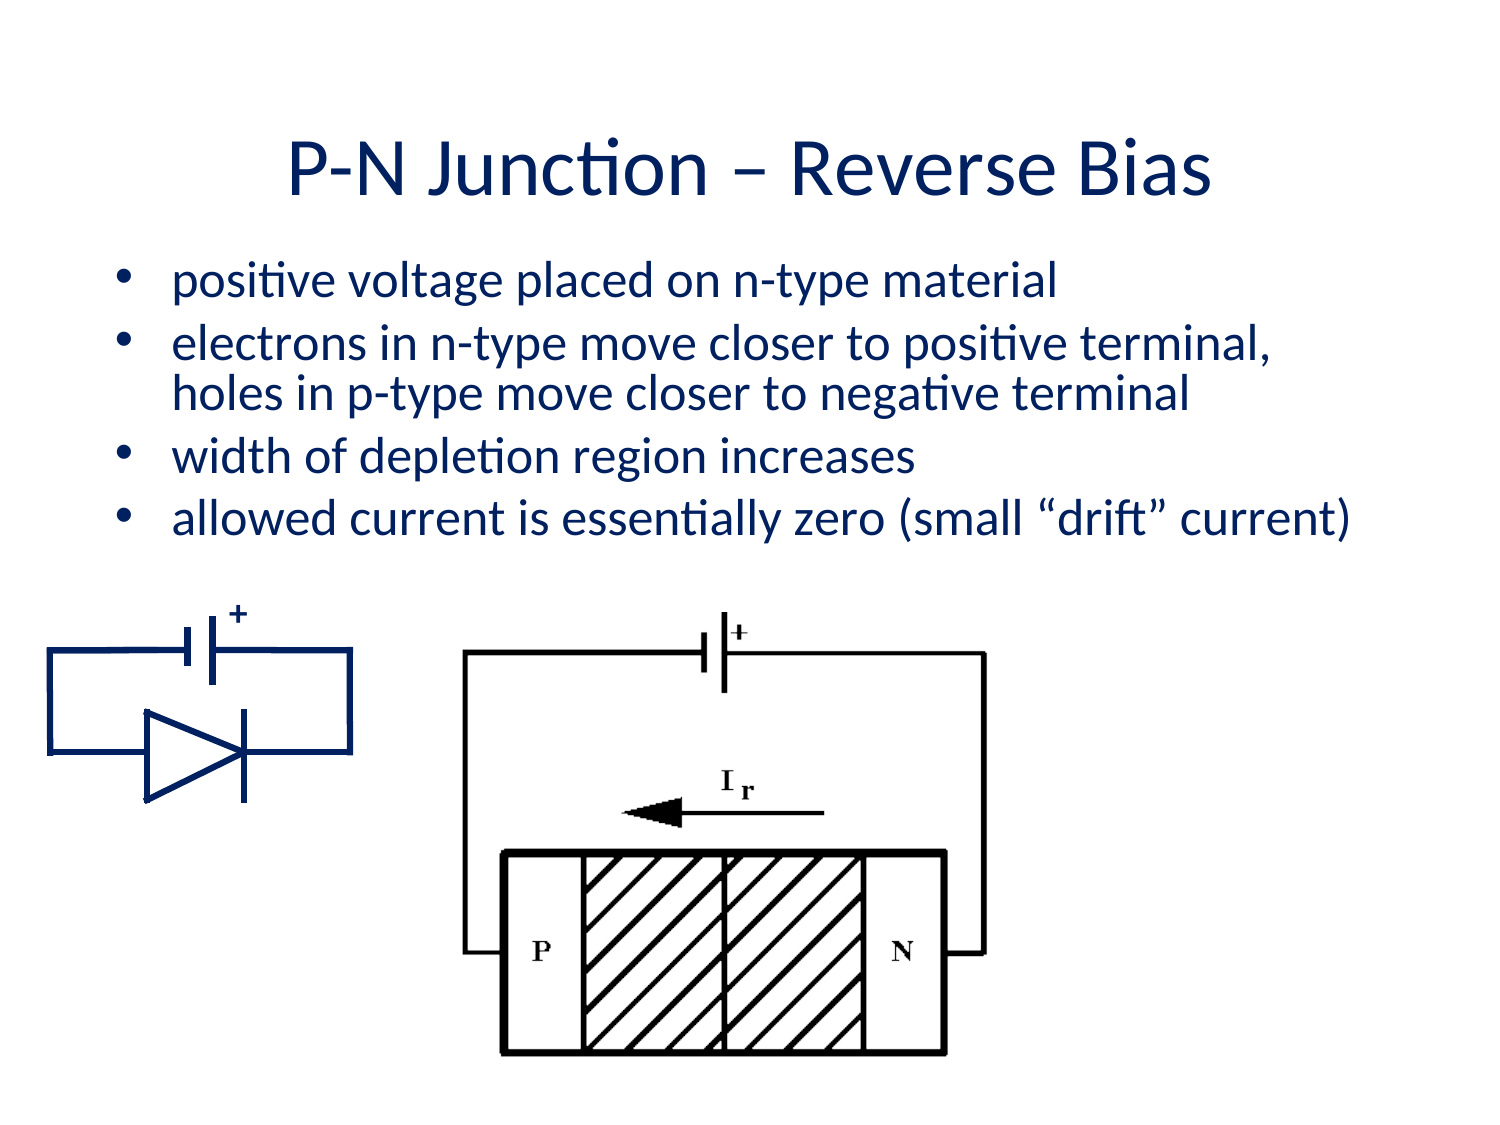

# P-N Junction – Reverse Bias
positive voltage placed on n-type material
electrons in n-type move closer to positive terminal, holes in p-type move closer to negative terminal
width of depletion region increases
allowed current is essentially zero (small “drift” current)
+